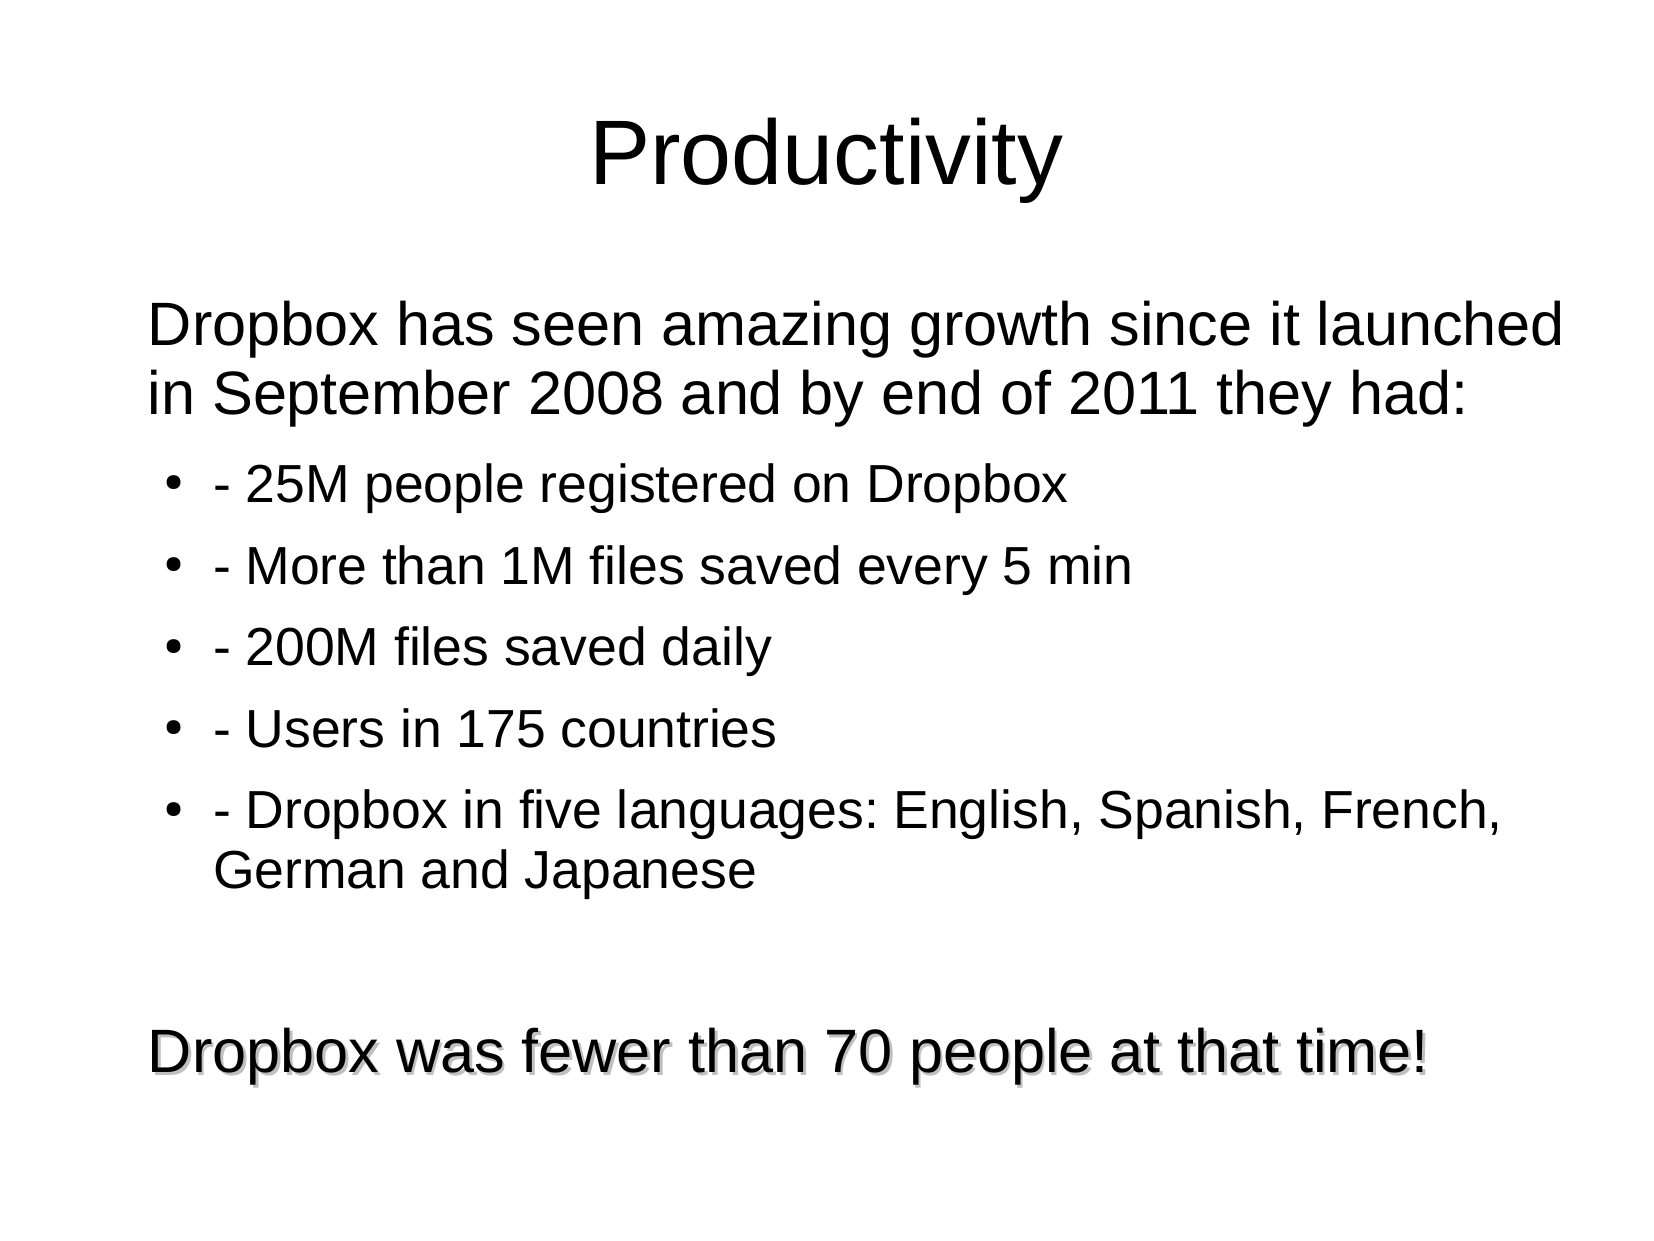

# Productivity
Dropbox has seen amazing growth since it launched in September 2008 and by end of 2011 they had:
- 25M people registered on Dropbox
- More than 1M files saved every 5 min
- 200M files saved daily
- Users in 175 countries
- Dropbox in five languages: English, Spanish, French, German and Japanese
Dropbox was fewer than 70 people at that time!